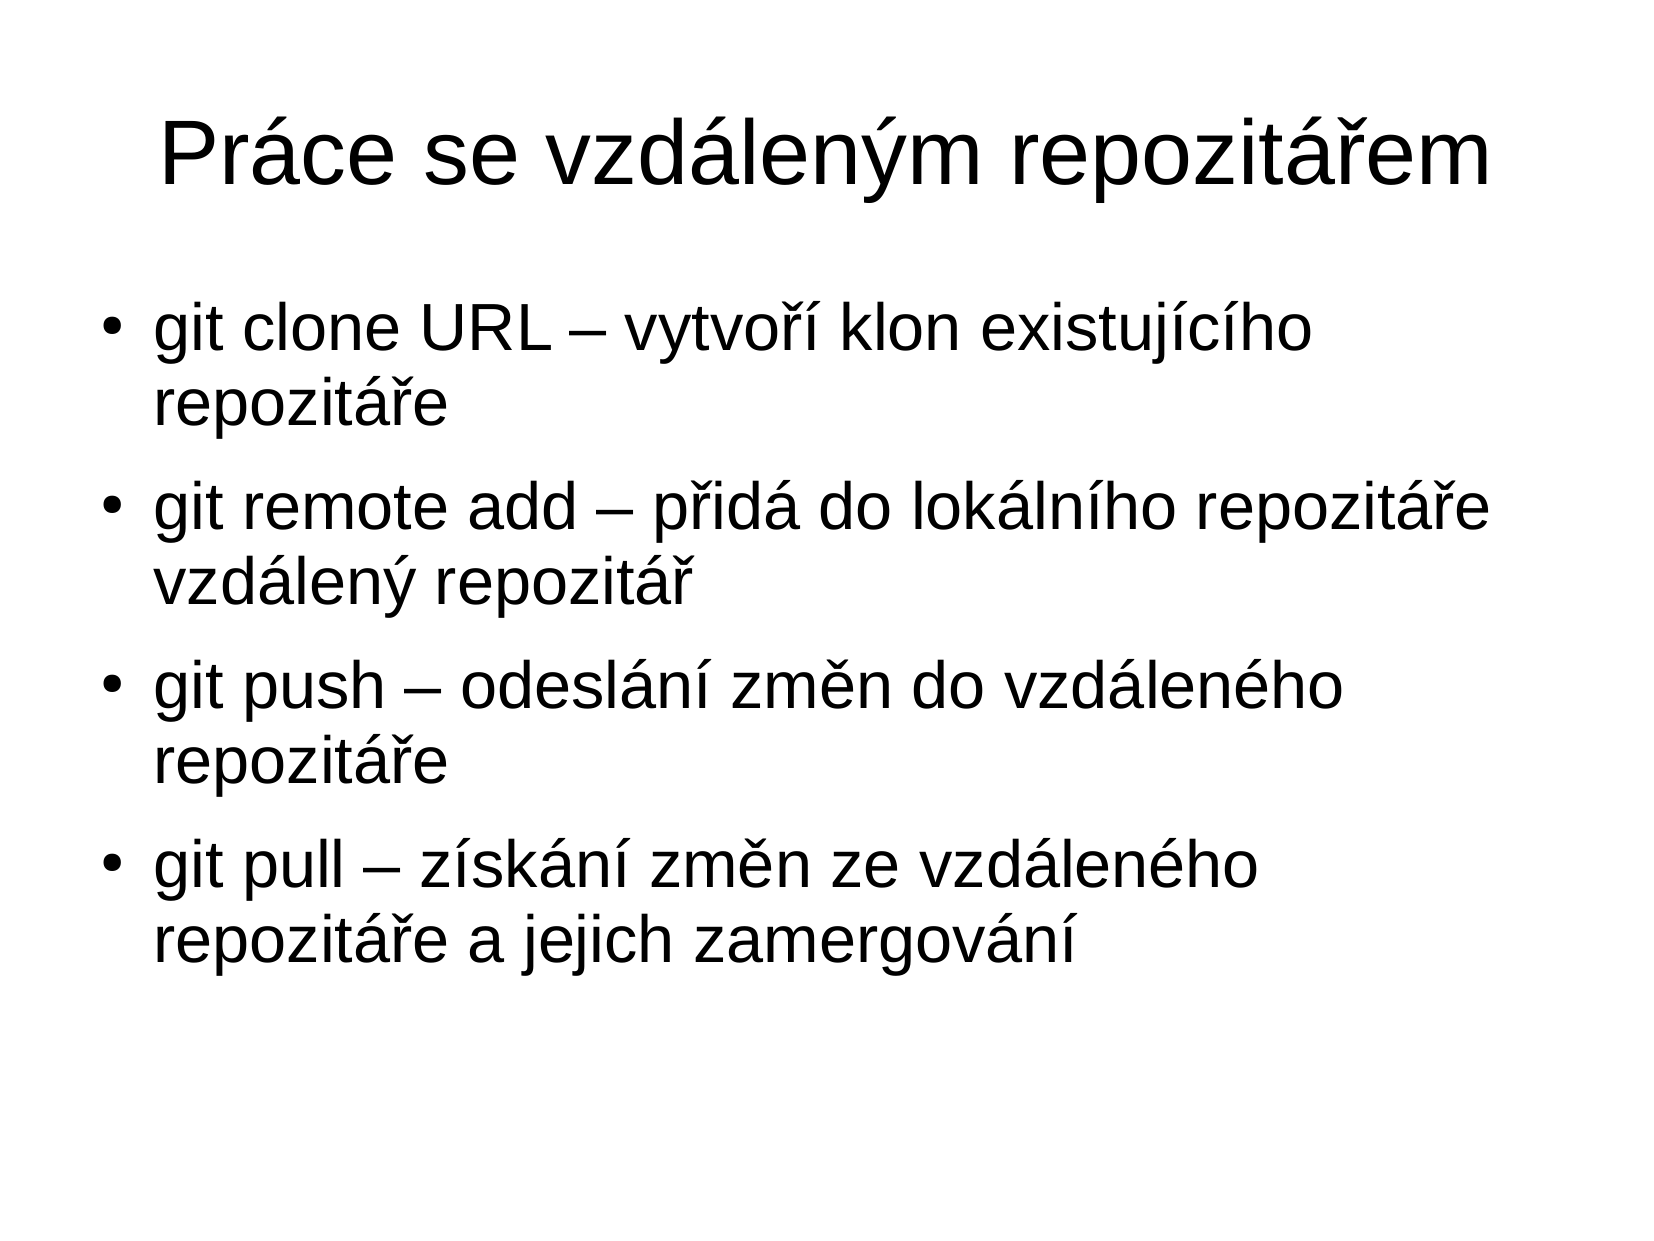

# Práce se vzdáleným repozitářem
git clone URL – vytvoří klon existujícího repozitáře
git remote add – přidá do lokálního repozitáře vzdálený repozitář
git push – odeslání změn do vzdáleného repozitáře
git pull – získání změn ze vzdáleného repozitáře a jejich zamergování